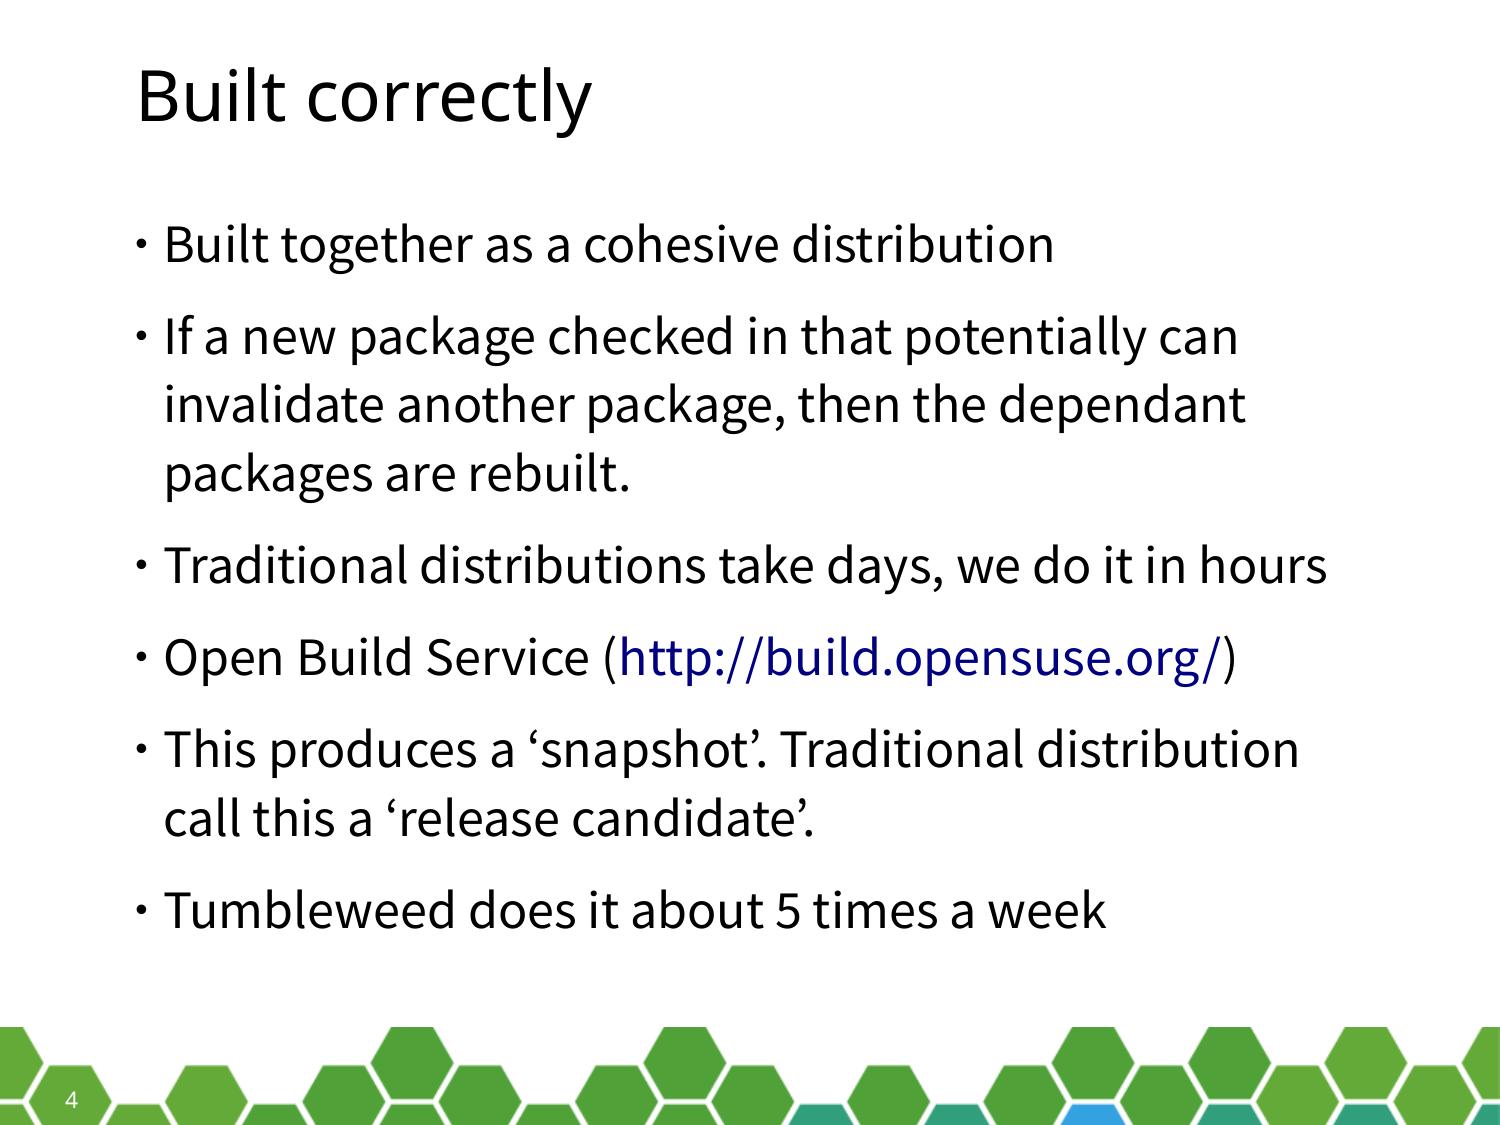

# Built correctly
Built together as a cohesive distribution
If a new package checked in that potentially can invalidate another package, then the dependant packages are rebuilt.
Traditional distributions take days, we do it in hours
Open Build Service (http://build.opensuse.org/)
This produces a ‘snapshot’. Traditional distribution call this a ‘release candidate’.
Tumbleweed does it about 5 times a week